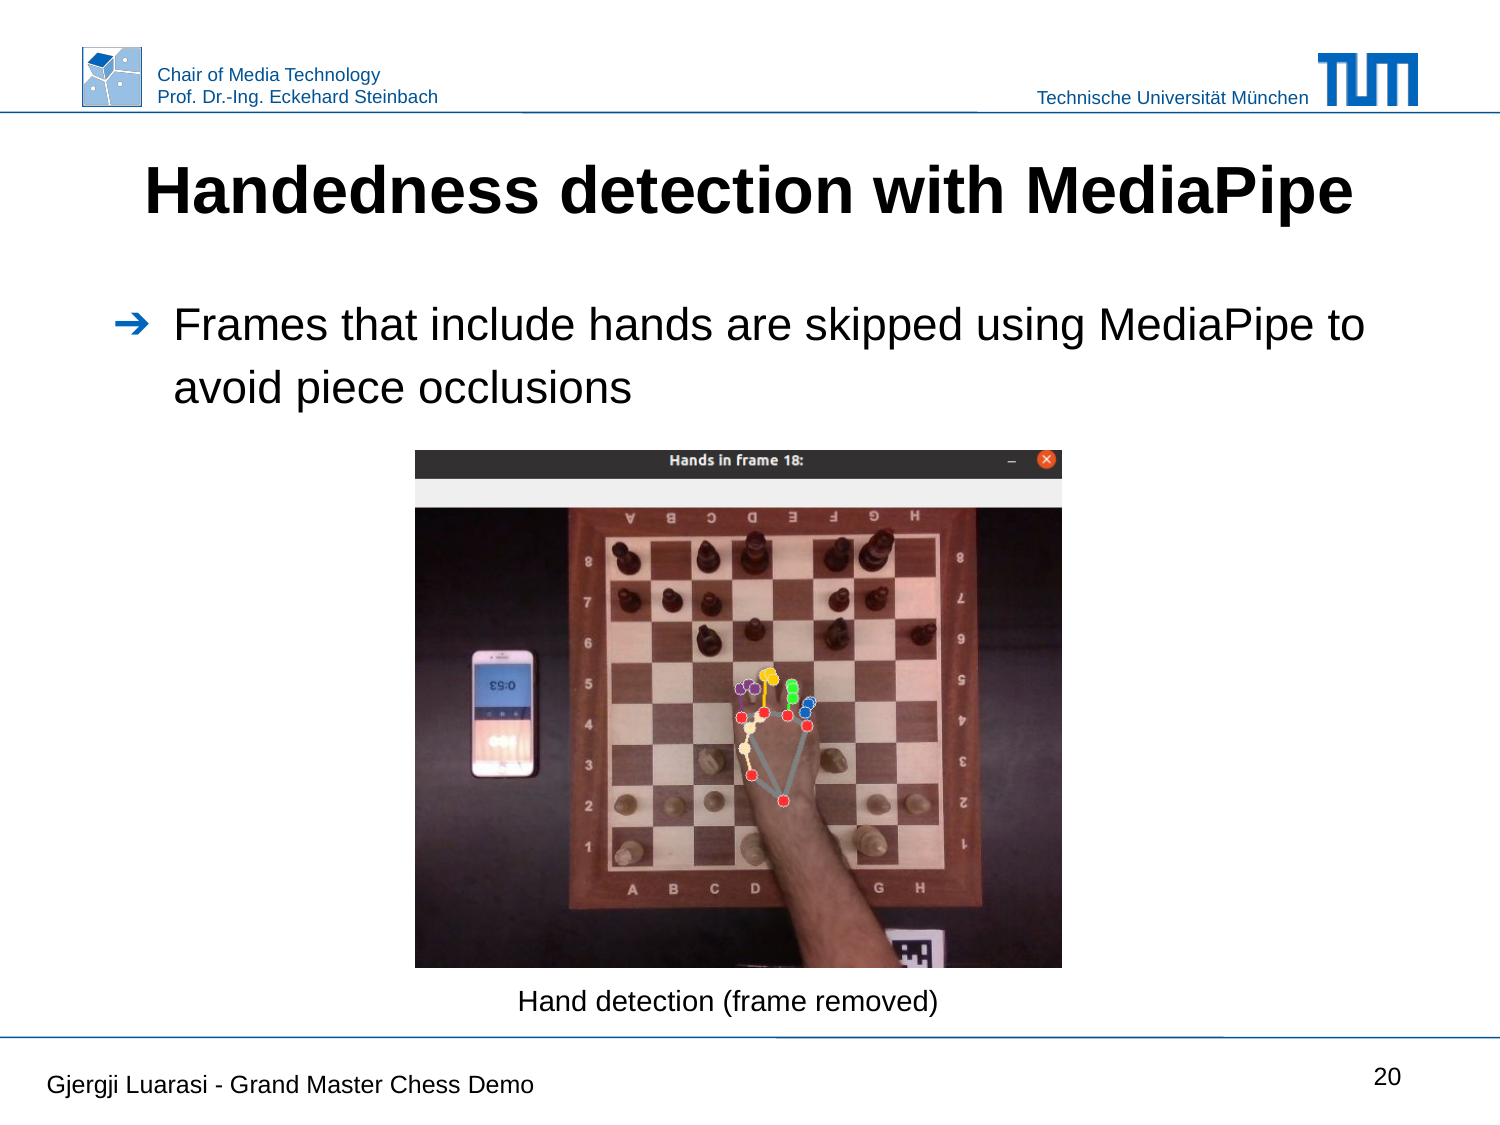

# Handedness detection with MediaPipe
Frames that include hands are skipped using MediaPipe to avoid piece occlusions
Hand detection (frame removed)
Gjergji Luarasi - Grand Master Chess Demo